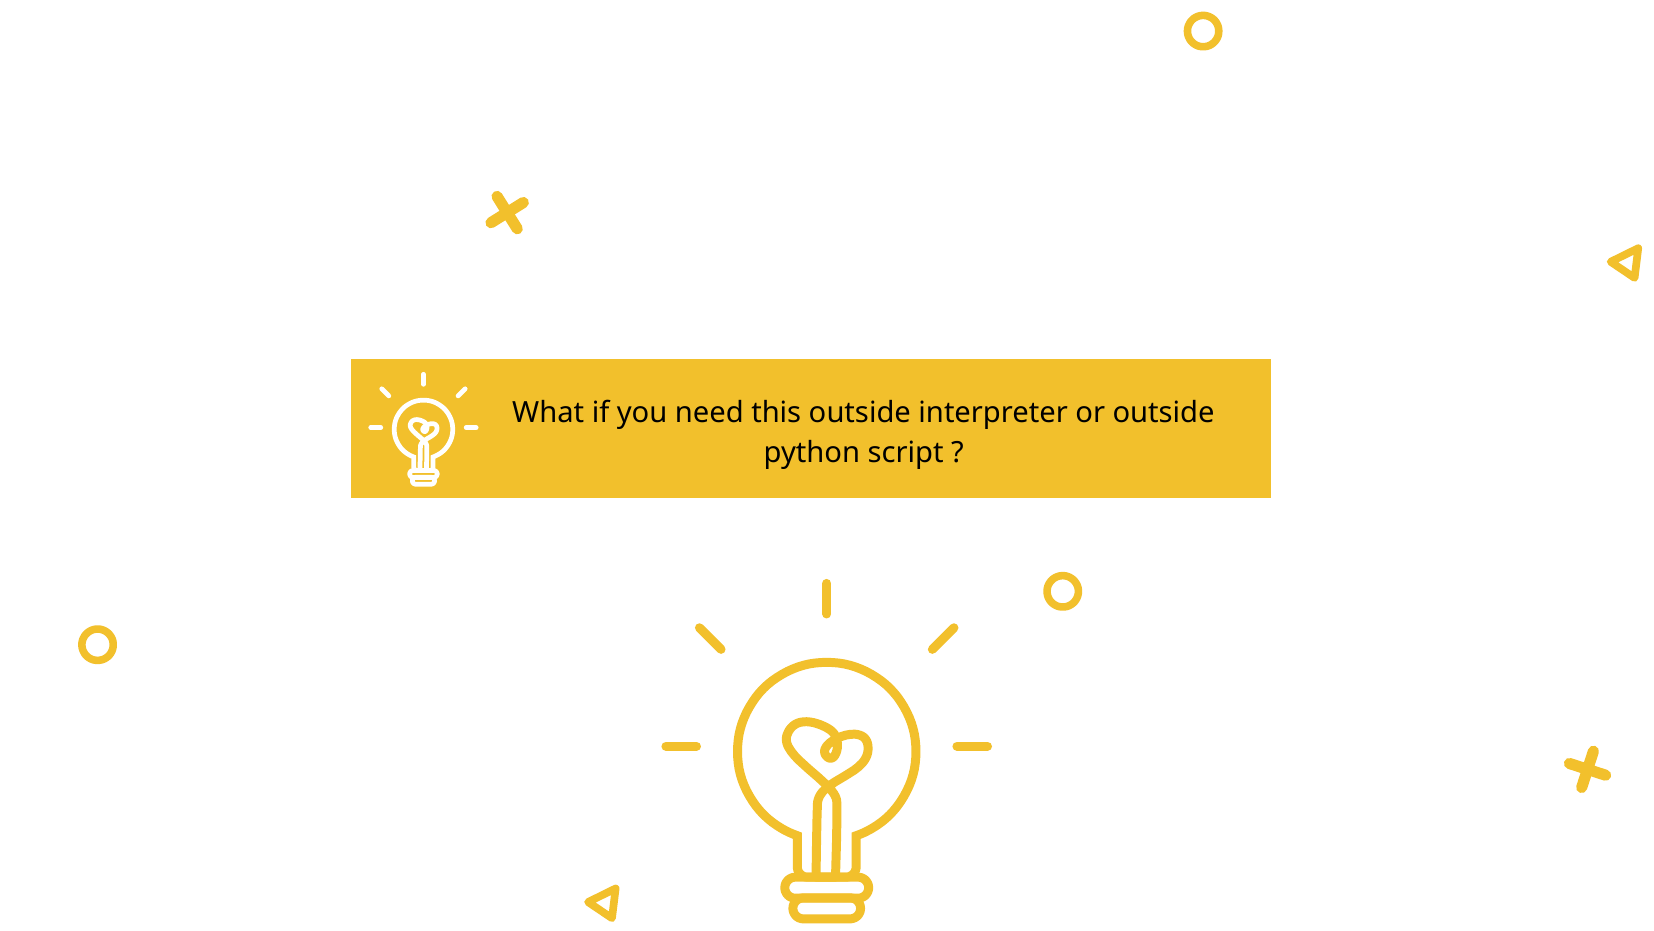

What if you need this outside interpreter or outside python script ?